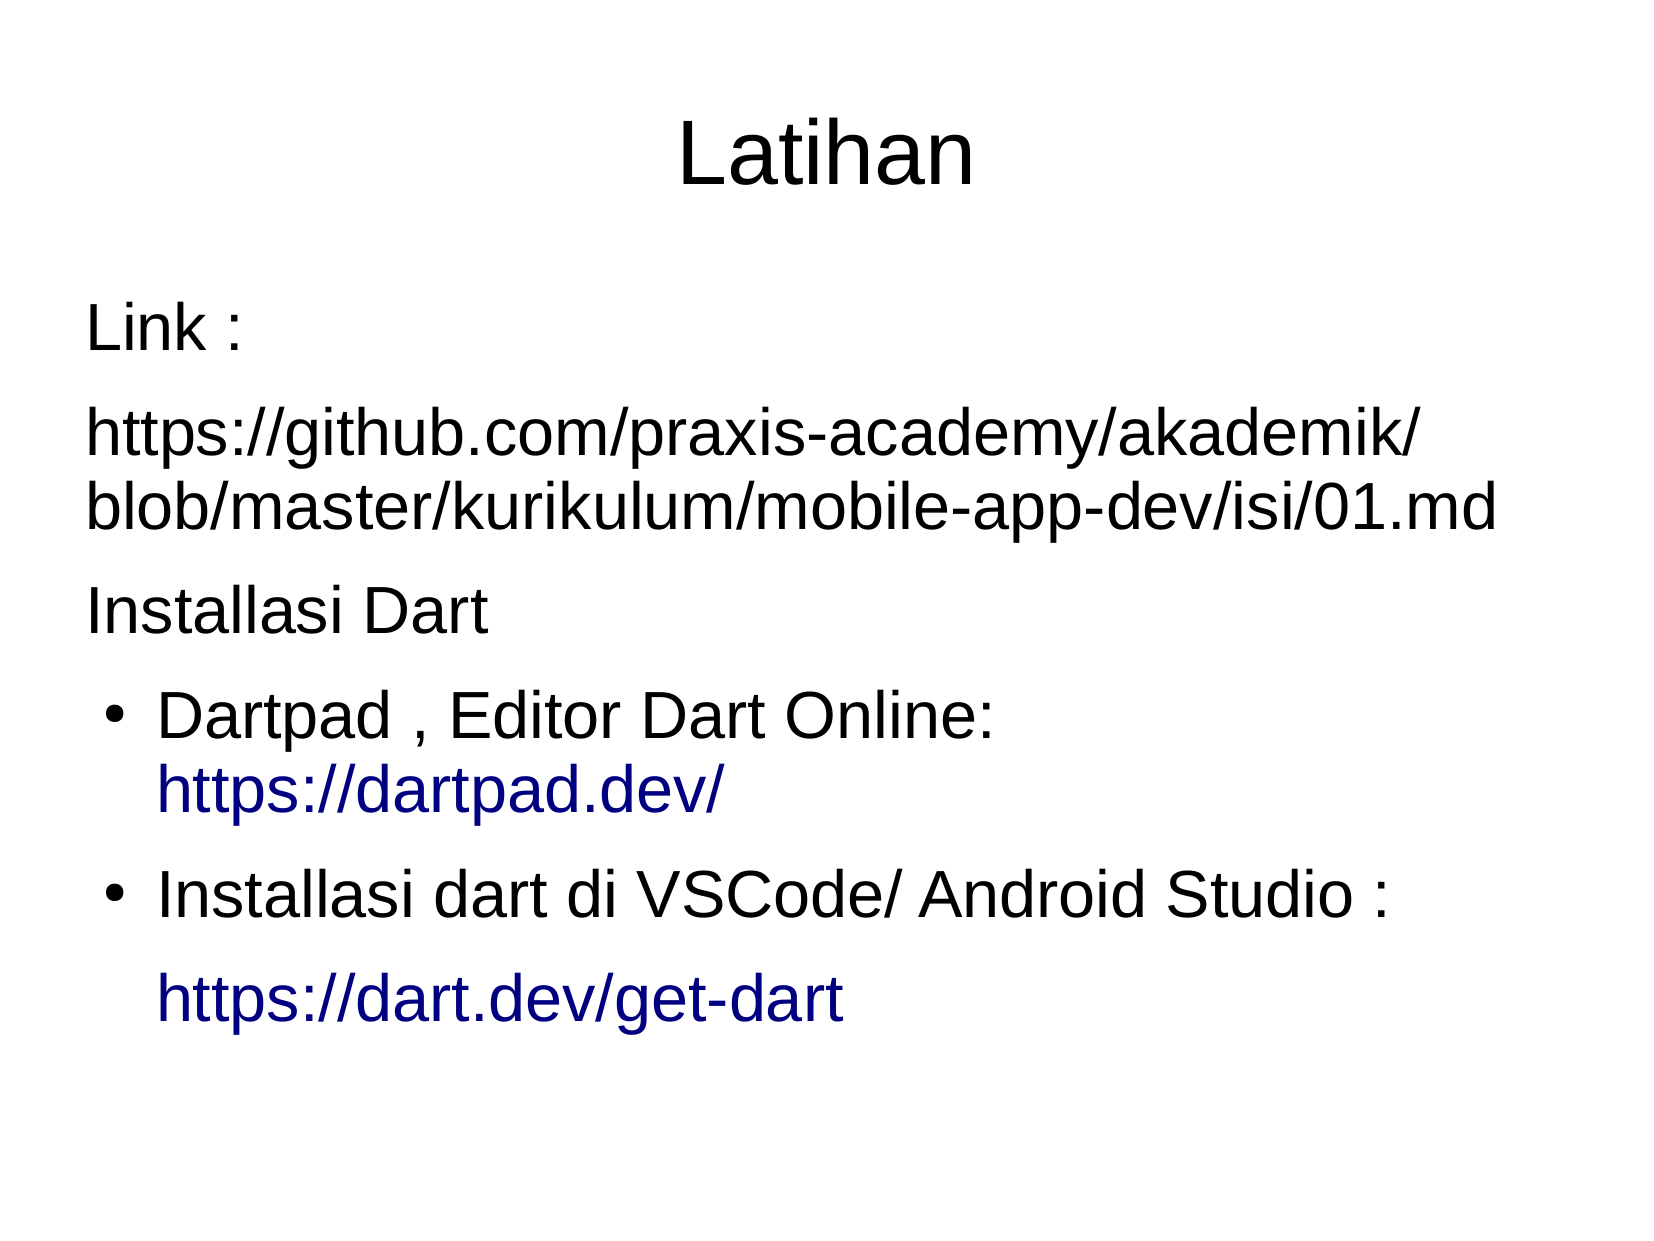

# Latihan
Link :
https://github.com/praxis-academy/akademik/blob/master/kurikulum/mobile-app-dev/isi/01.md
Installasi Dart
Dartpad , Editor Dart Online: https://dartpad.dev/
Installasi dart di VSCode/ Android Studio :
https://dart.dev/get-dart